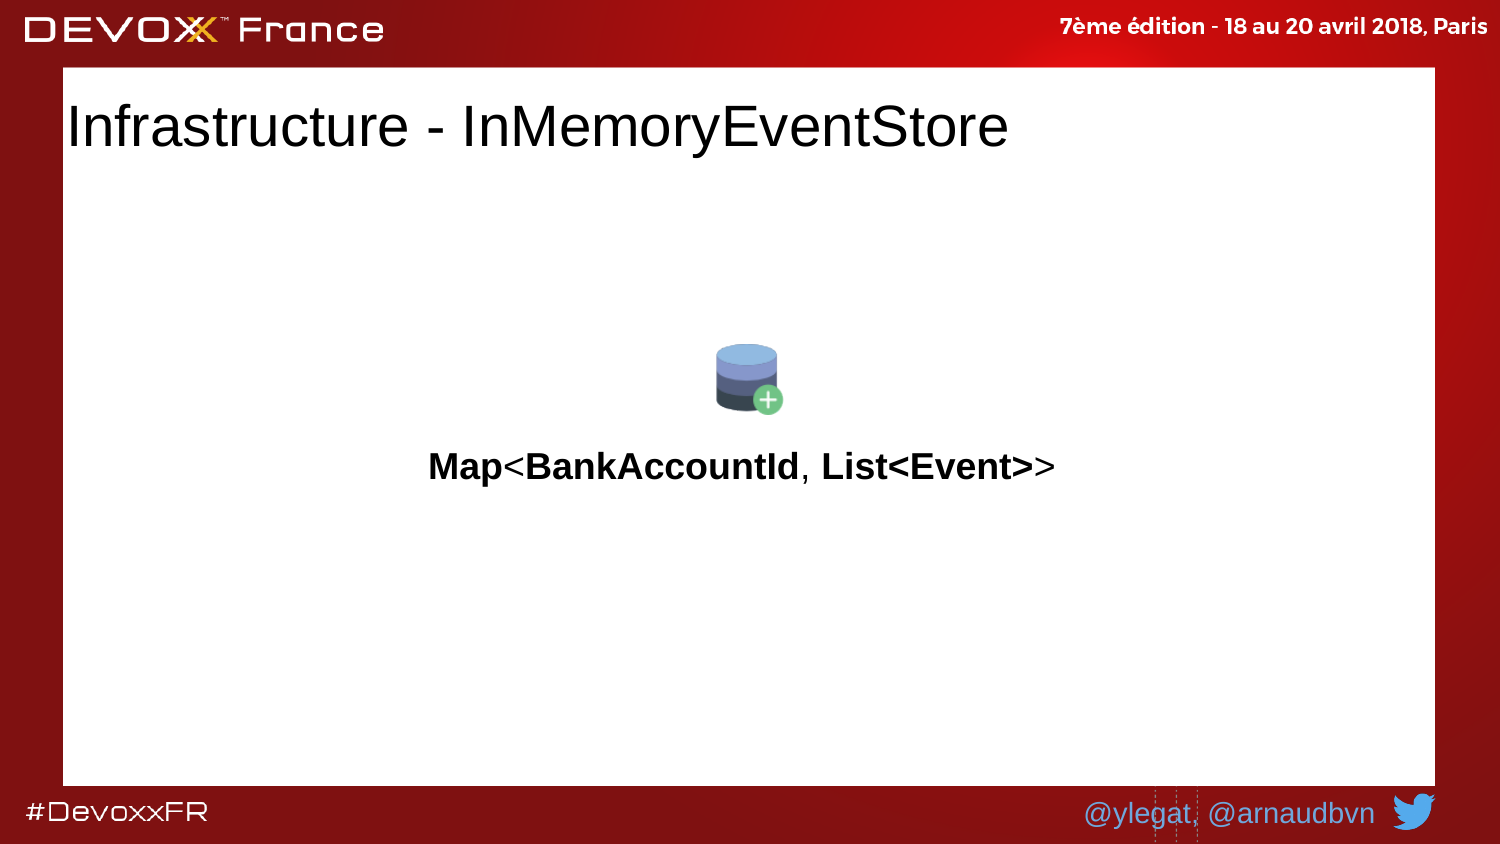

# Infrastructure - InMemoryEventStore
Map<BankAccountId, List<Event>>
@ylegat, @arnaudbvn